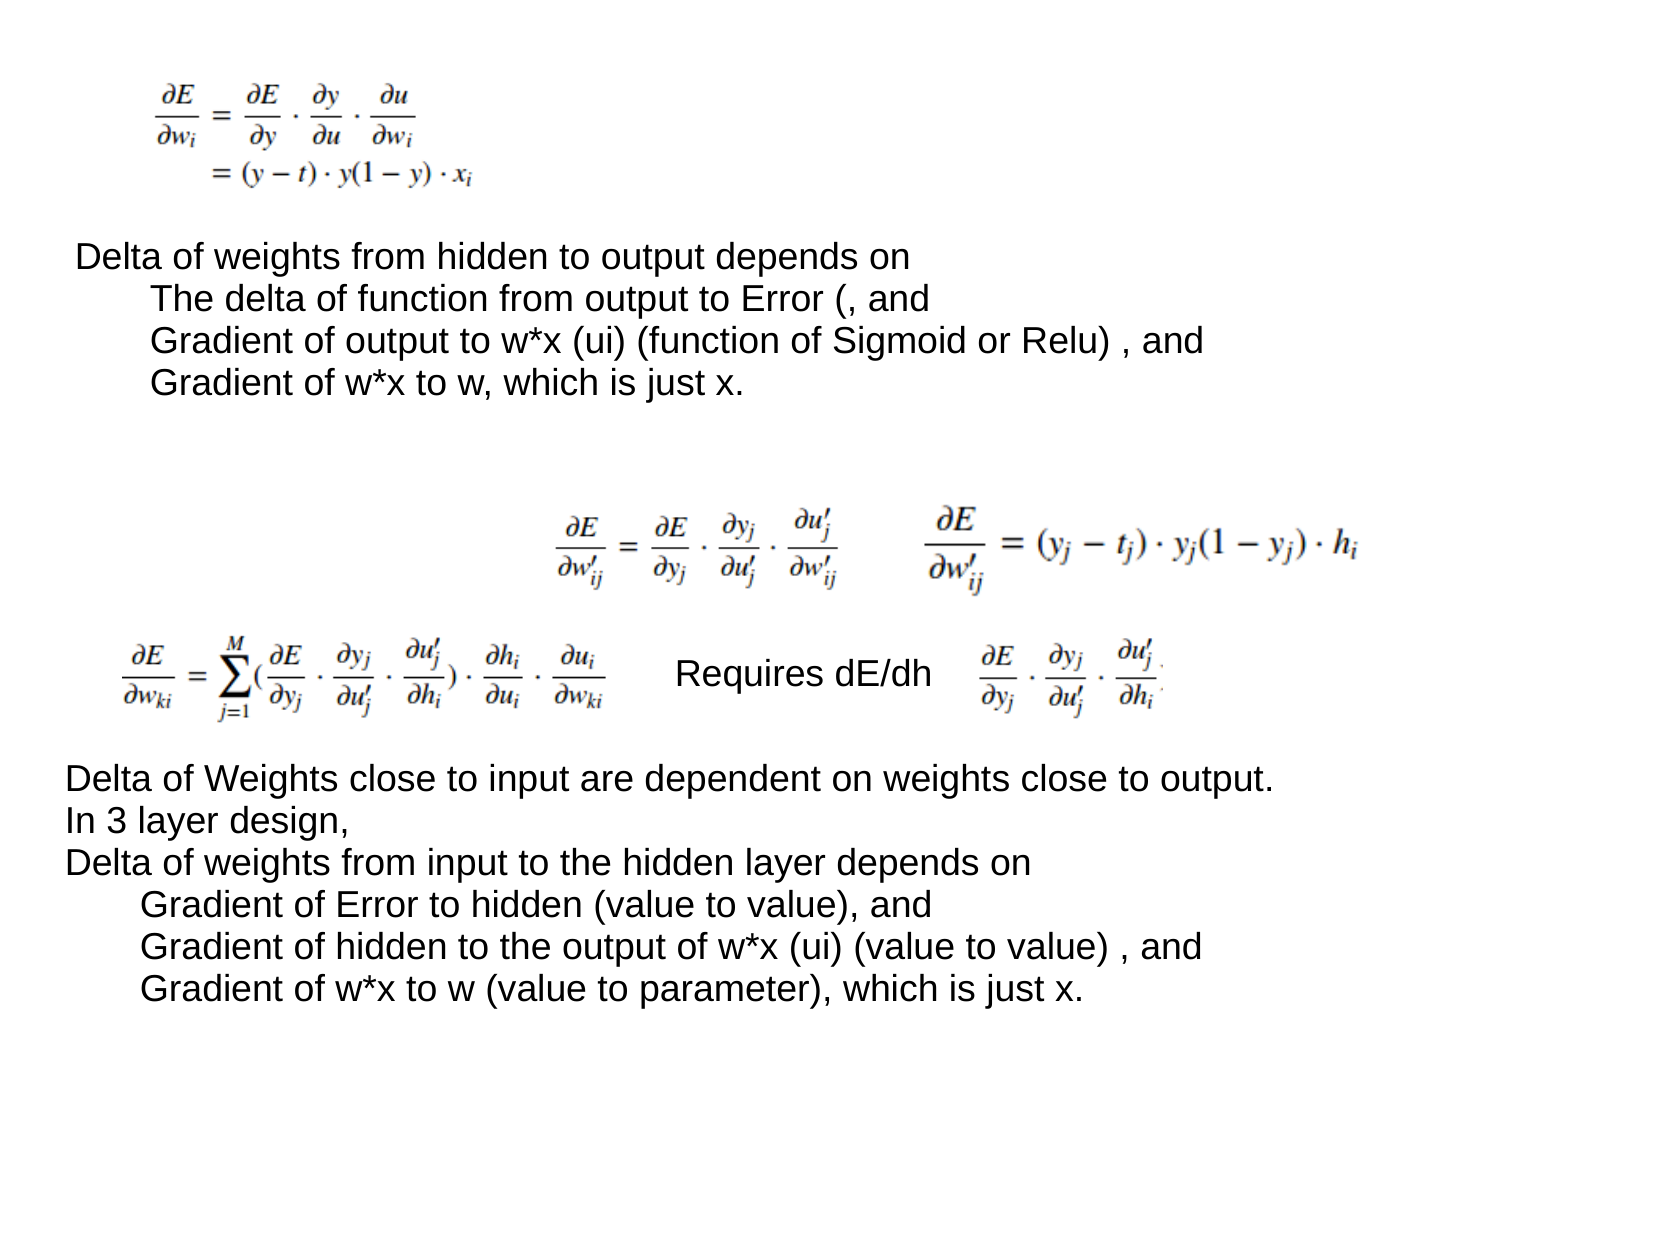

Delta of weights from hidden to output depends on
	The delta of function from output to Error (, and
	Gradient of output to w*x (ui) (function of Sigmoid or Relu) , and
	Gradient of w*x to w, which is just x.
Requires dE/dh
Delta of Weights close to input are dependent on weights close to output.
In 3 layer design,
Delta of weights from input to the hidden layer depends on
	Gradient of Error to hidden (value to value), and
	Gradient of hidden to the output of w*x (ui) (value to value) , and
	Gradient of w*x to w (value to parameter), which is just x.